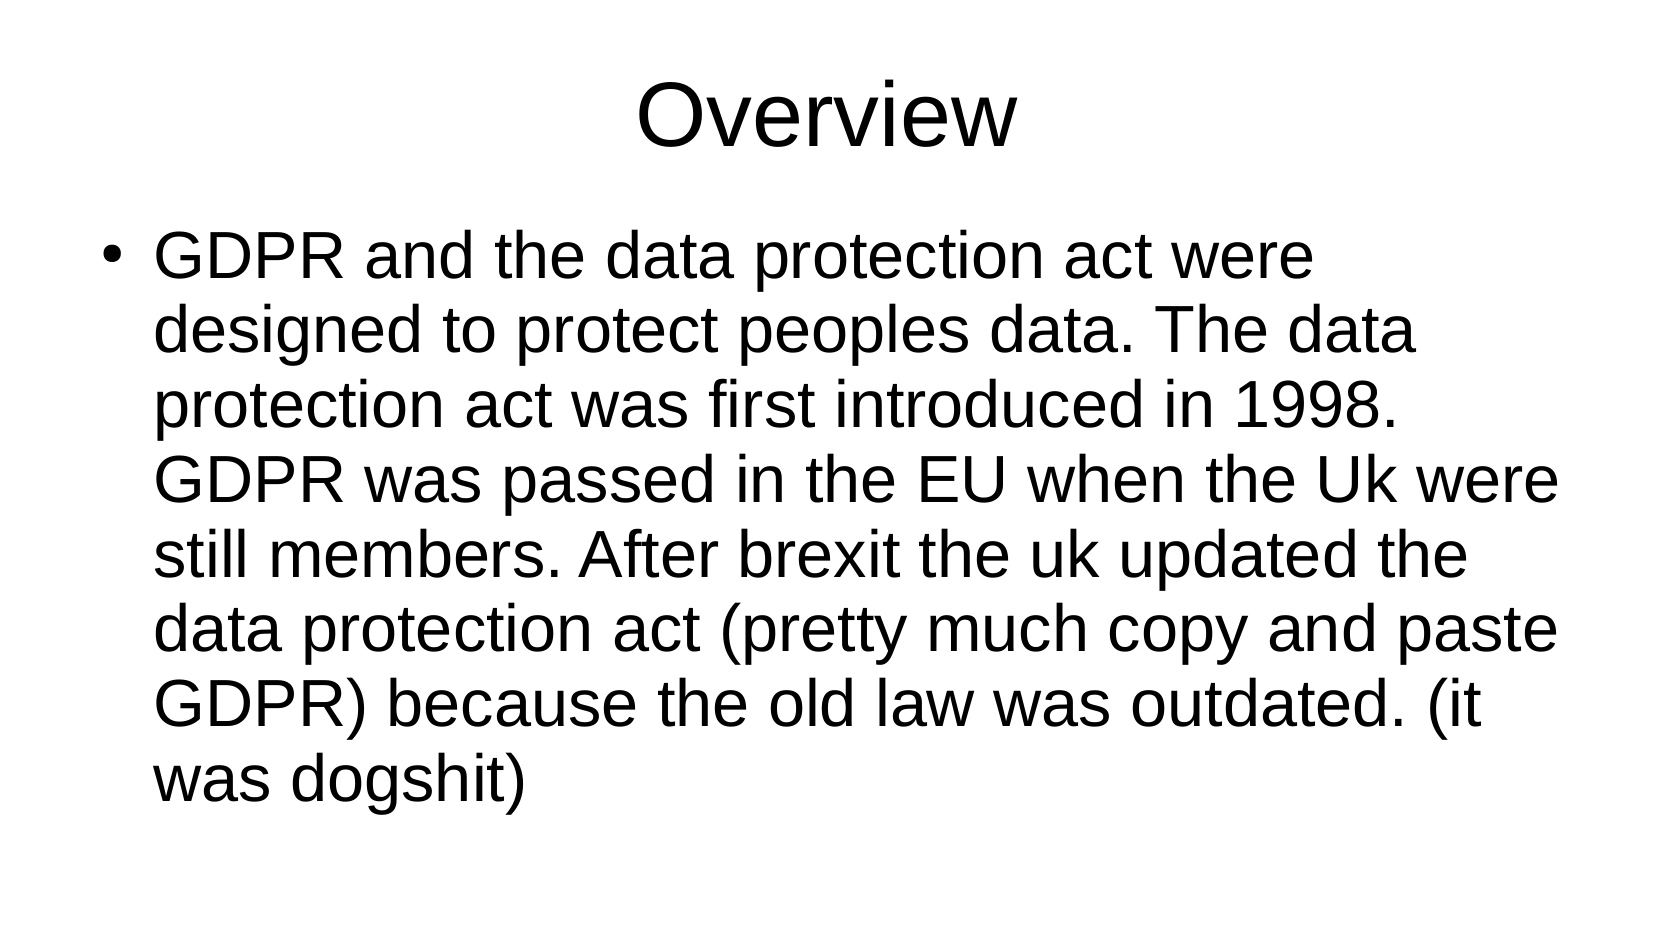

# Overview
GDPR and the data protection act were designed to protect peoples data. The data protection act was first introduced in 1998. GDPR was passed in the EU when the Uk were still members. After brexit the uk updated the data protection act (pretty much copy and paste GDPR) because the old law was outdated. (it was dogshit)